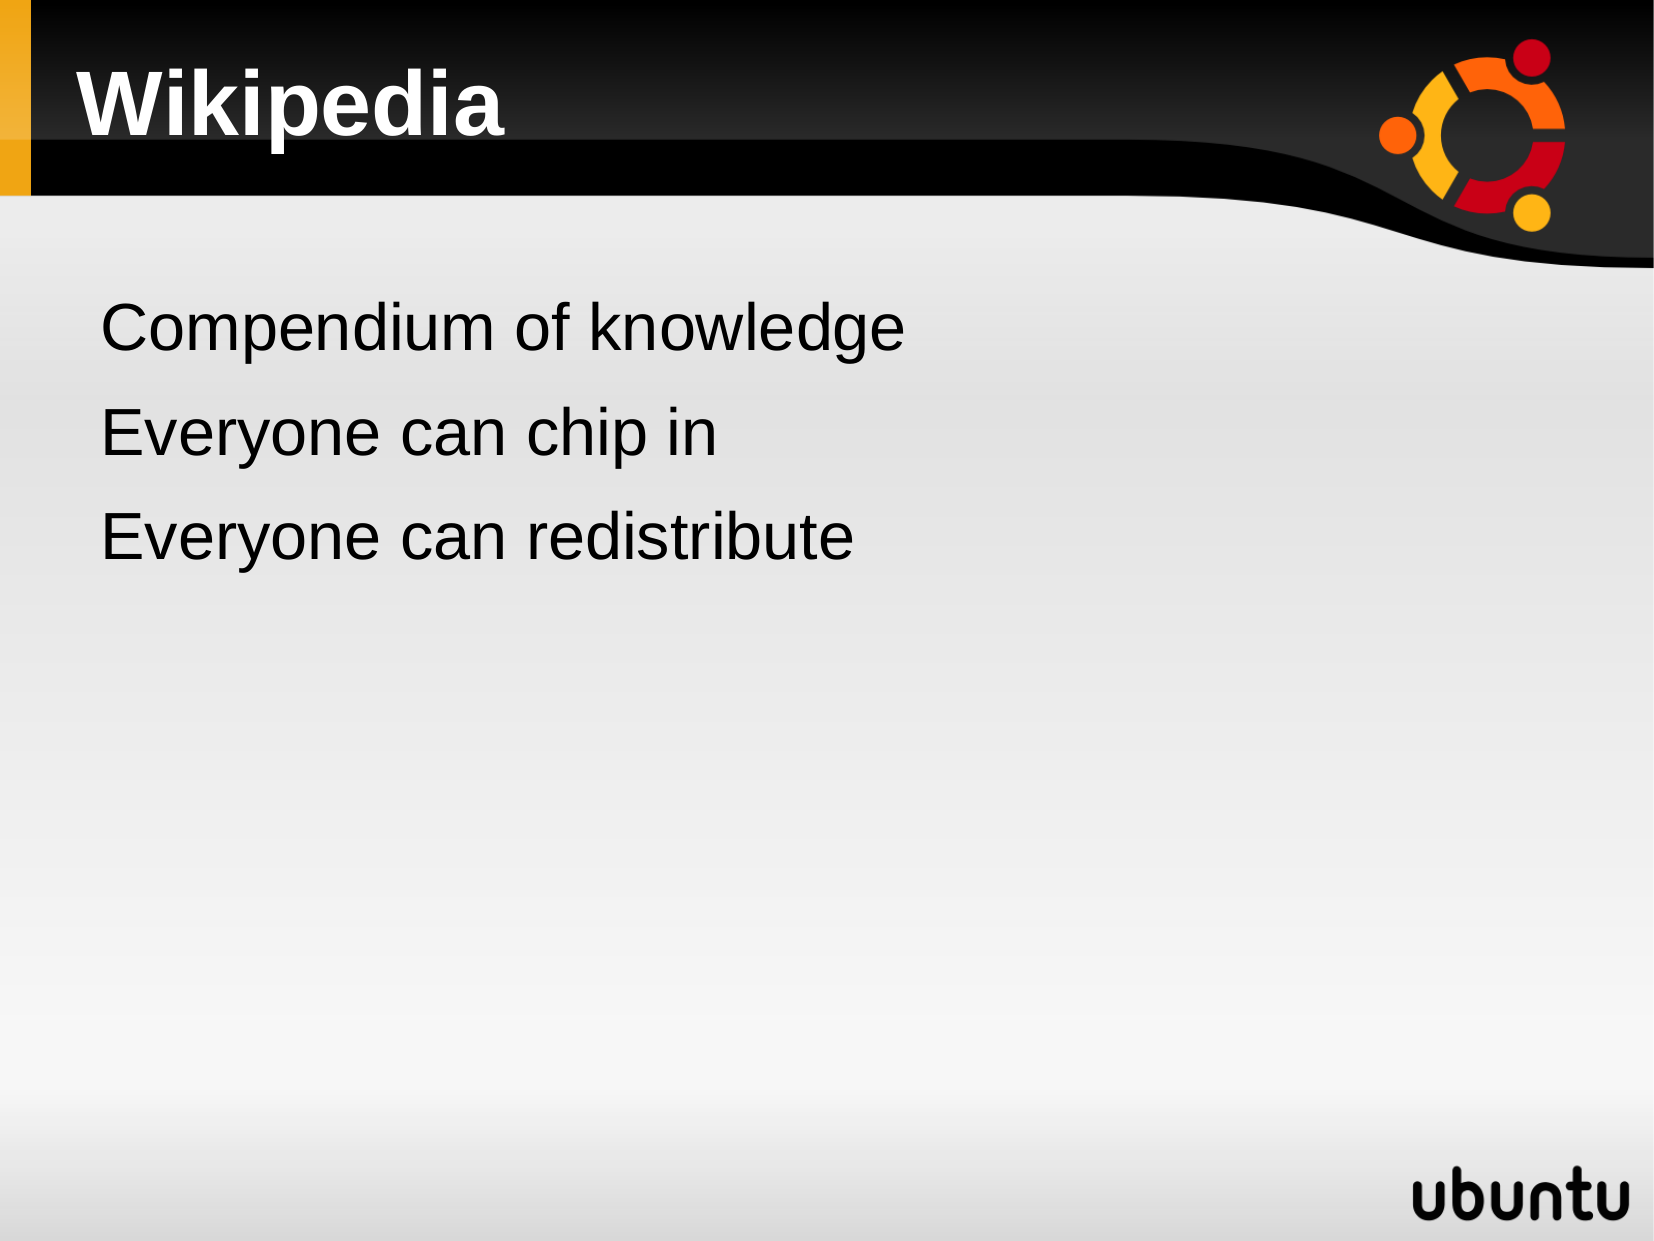

# Wikipedia
Compendium of knowledge
Everyone can chip in
Everyone can redistribute